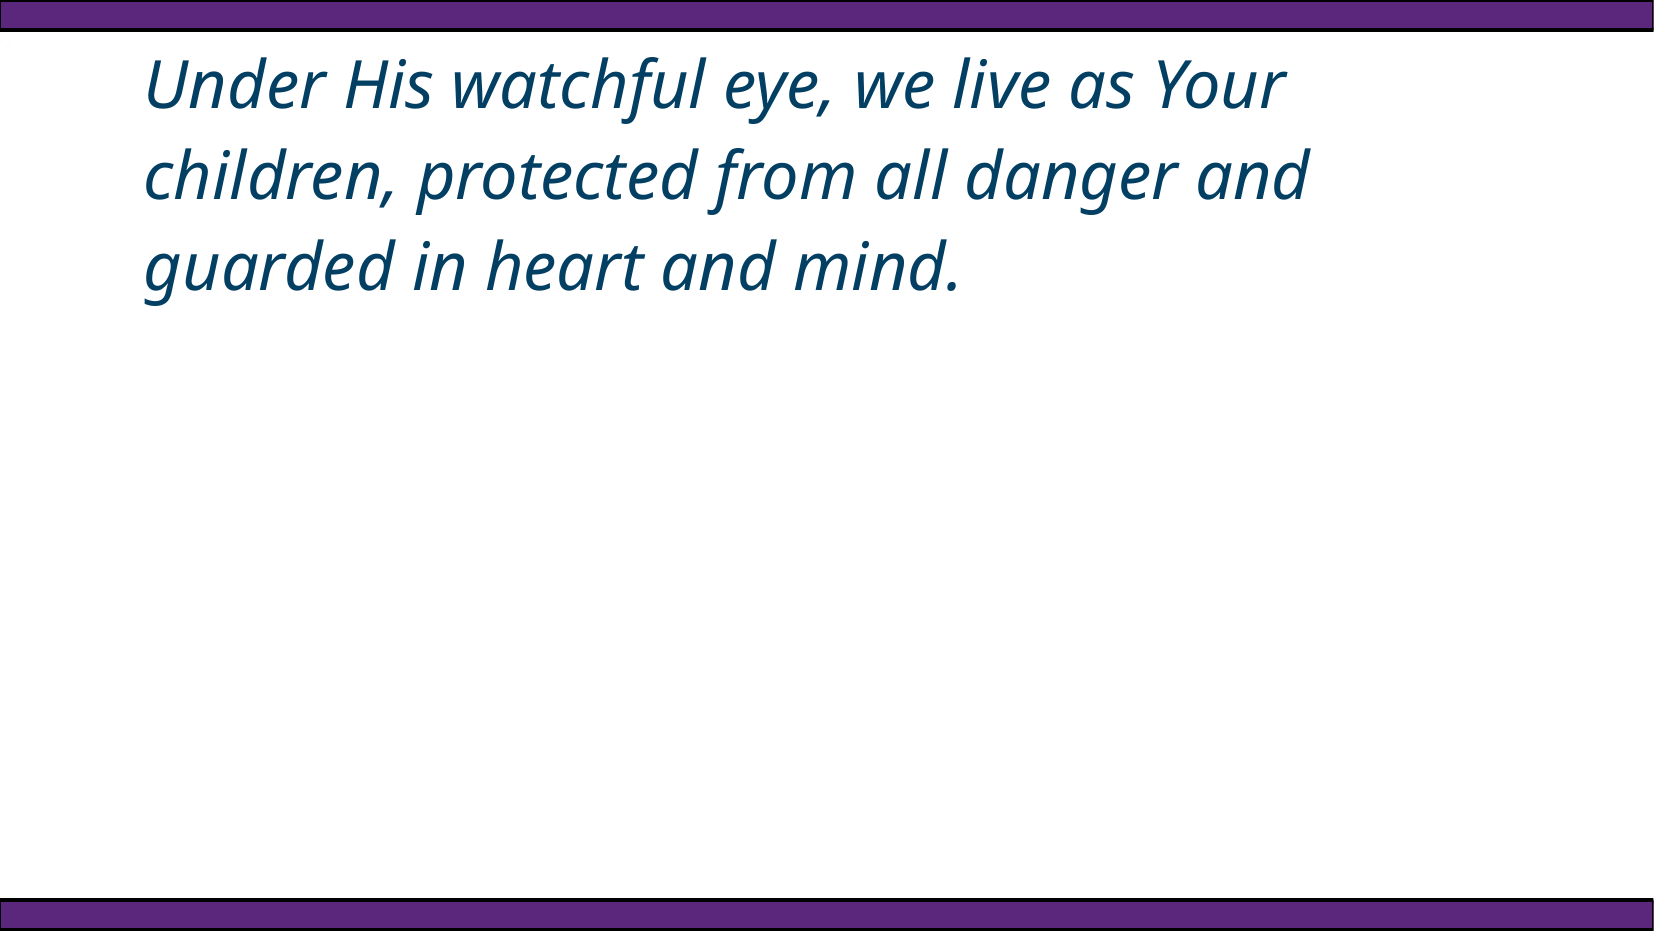

Under His watchful eye, we live as Your
 children, protected from all danger and
 guarded in heart and mind.